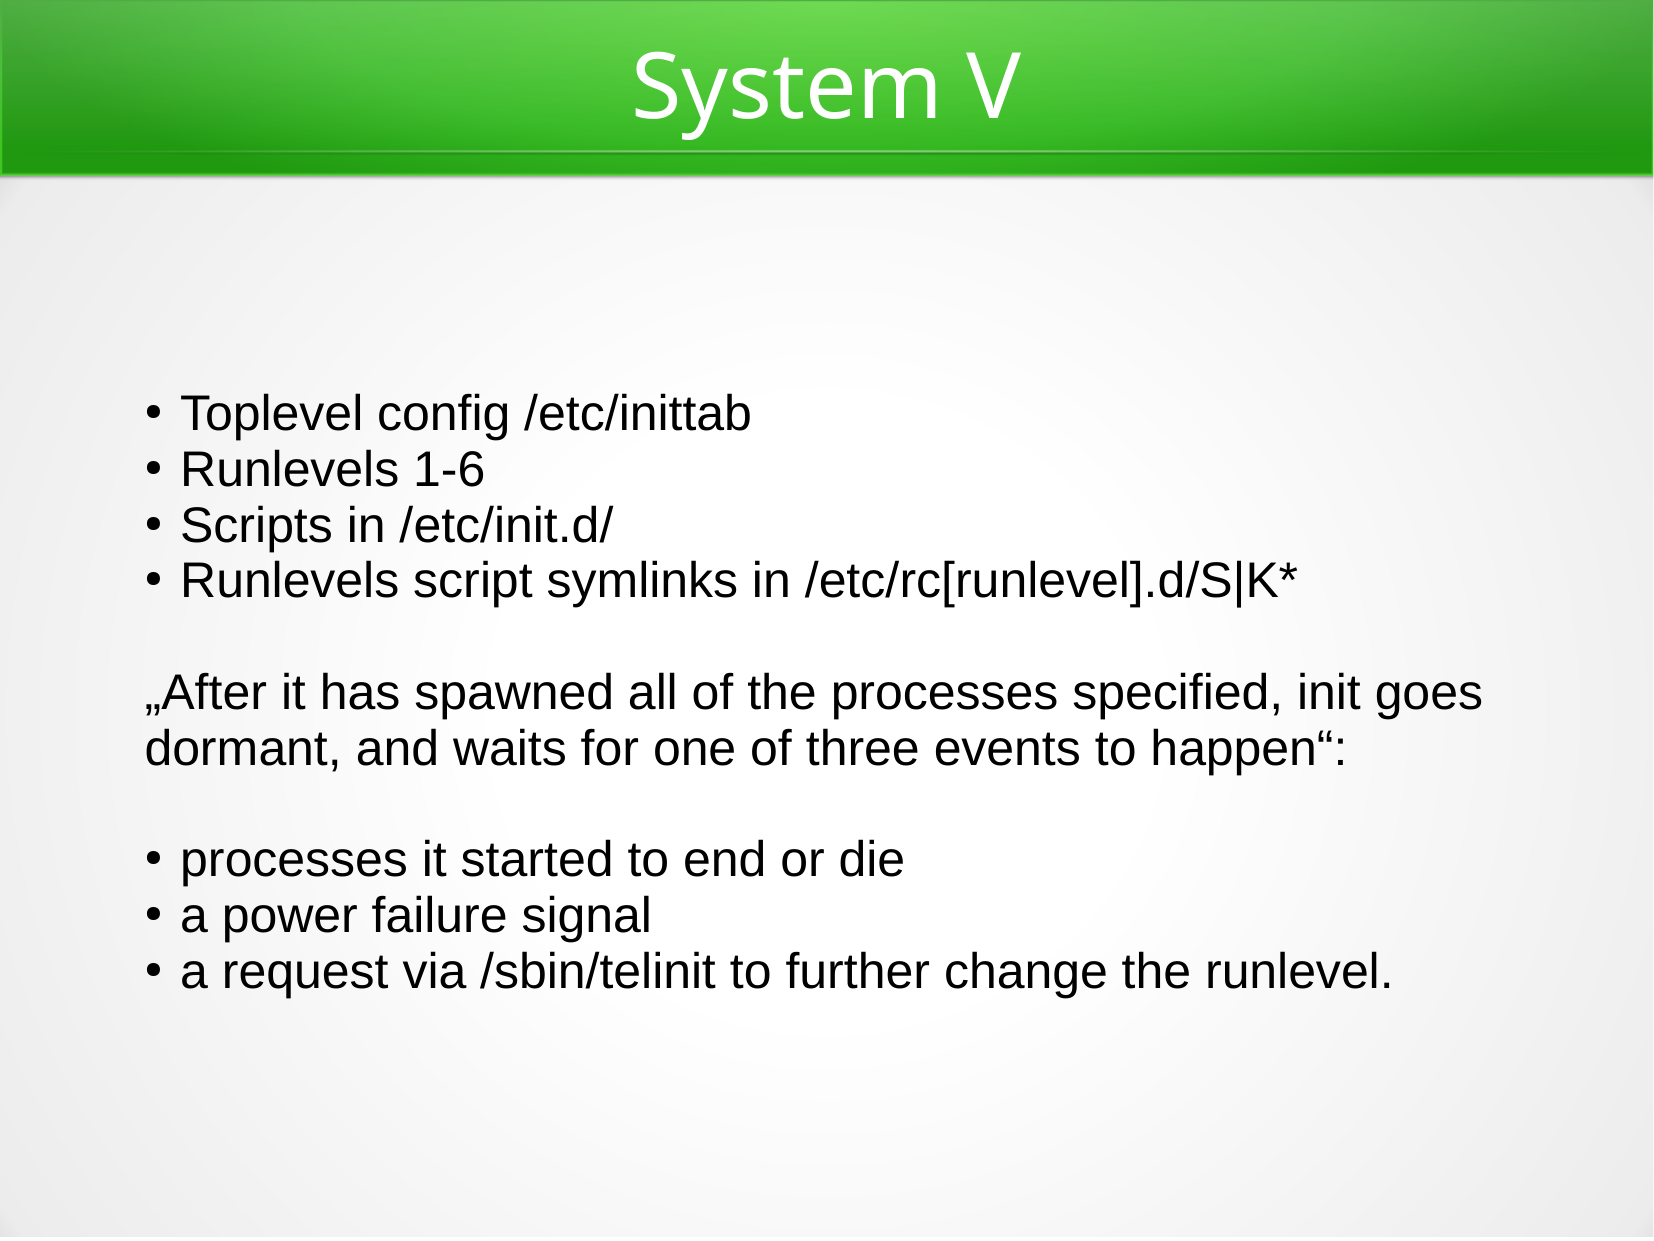

# System V
Toplevel config /etc/inittab
Runlevels 1-6
Scripts in /etc/init.d/
Runlevels script symlinks in /etc/rc[runlevel].d/S|K*
„After it has spawned all of the processes specified, init goes dormant, and waits for one of three events to happen“:
processes it started to end or die
a power failure signal
a request via /sbin/telinit to further change the runlevel.